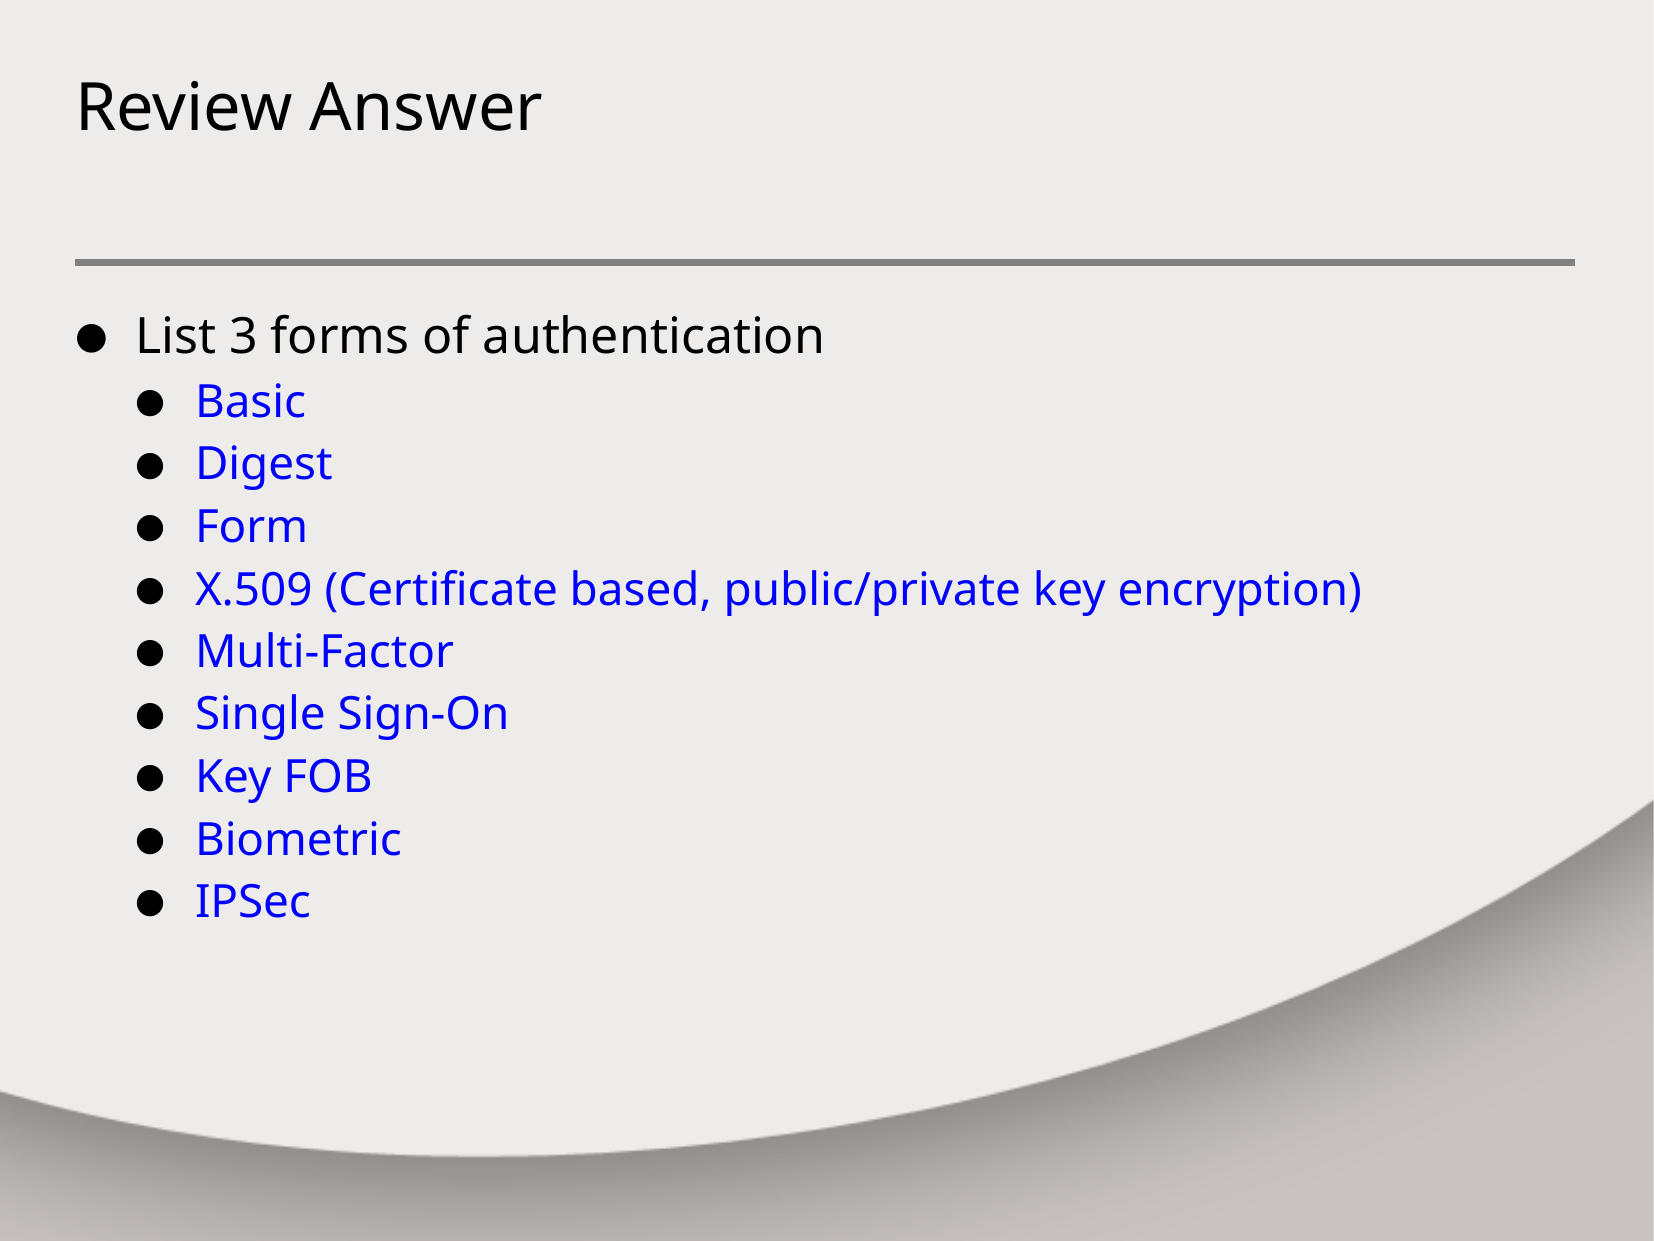

# Review Answer
List 3 forms of authentication
Basic
Digest
Form
X.509 (Certificate based, public/private key encryption)
Multi-Factor
Single Sign-On
Key FOB
Biometric
IPSec